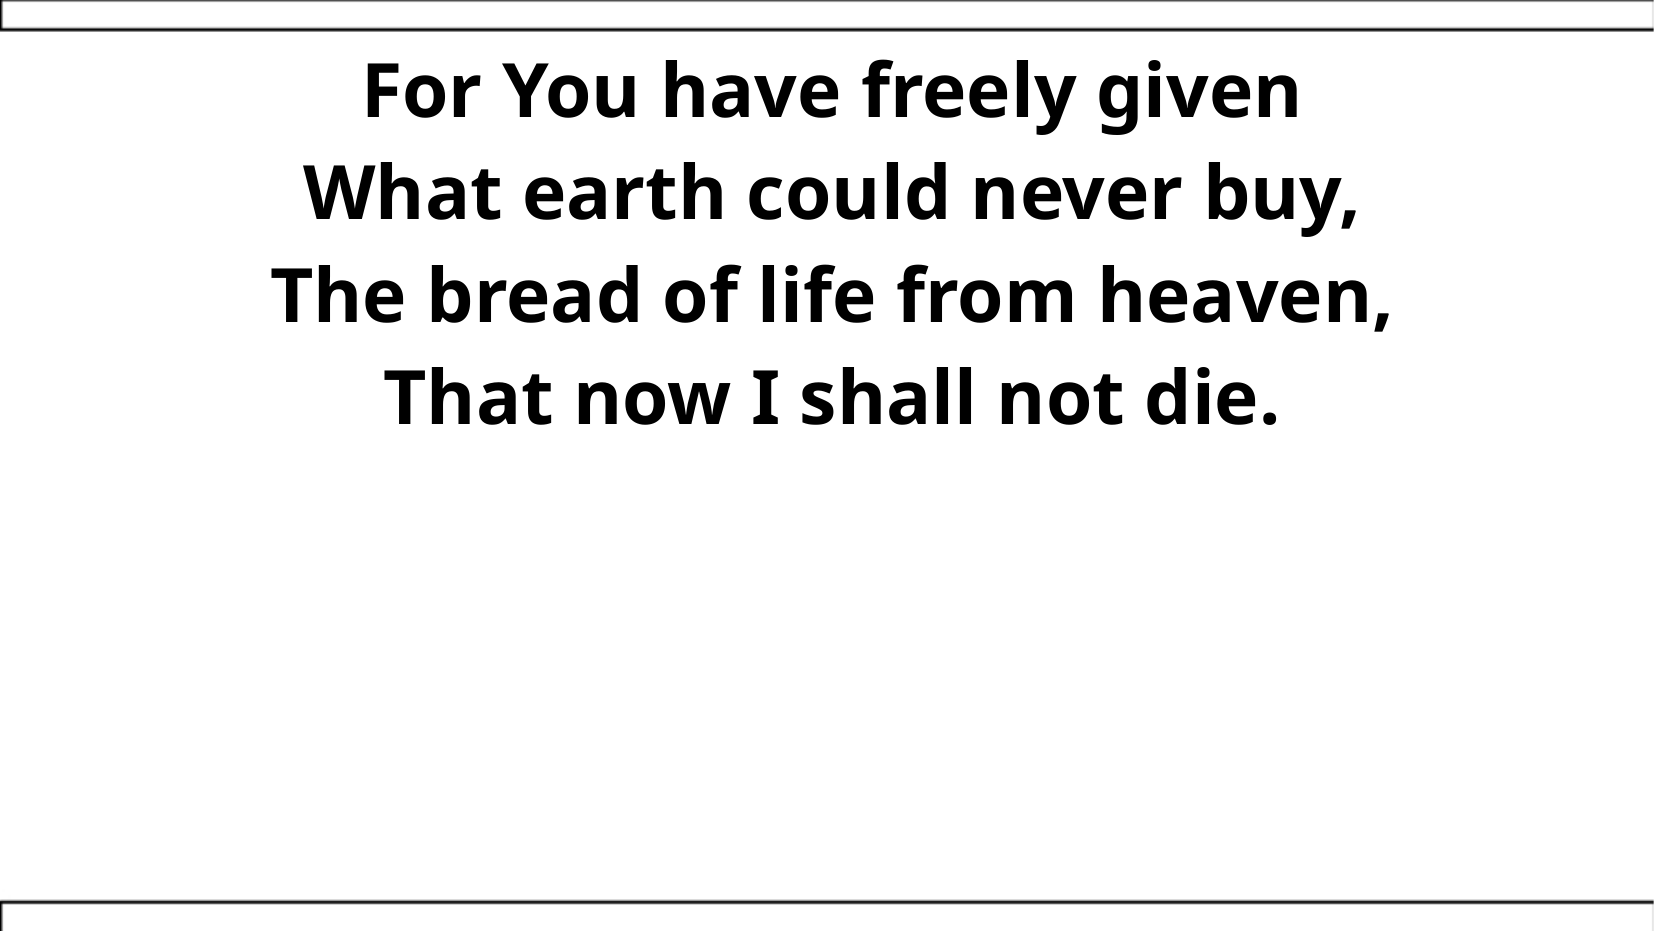

For You have freely given
What earth could never buy,
The bread of life from heaven,
That now I shall not die.